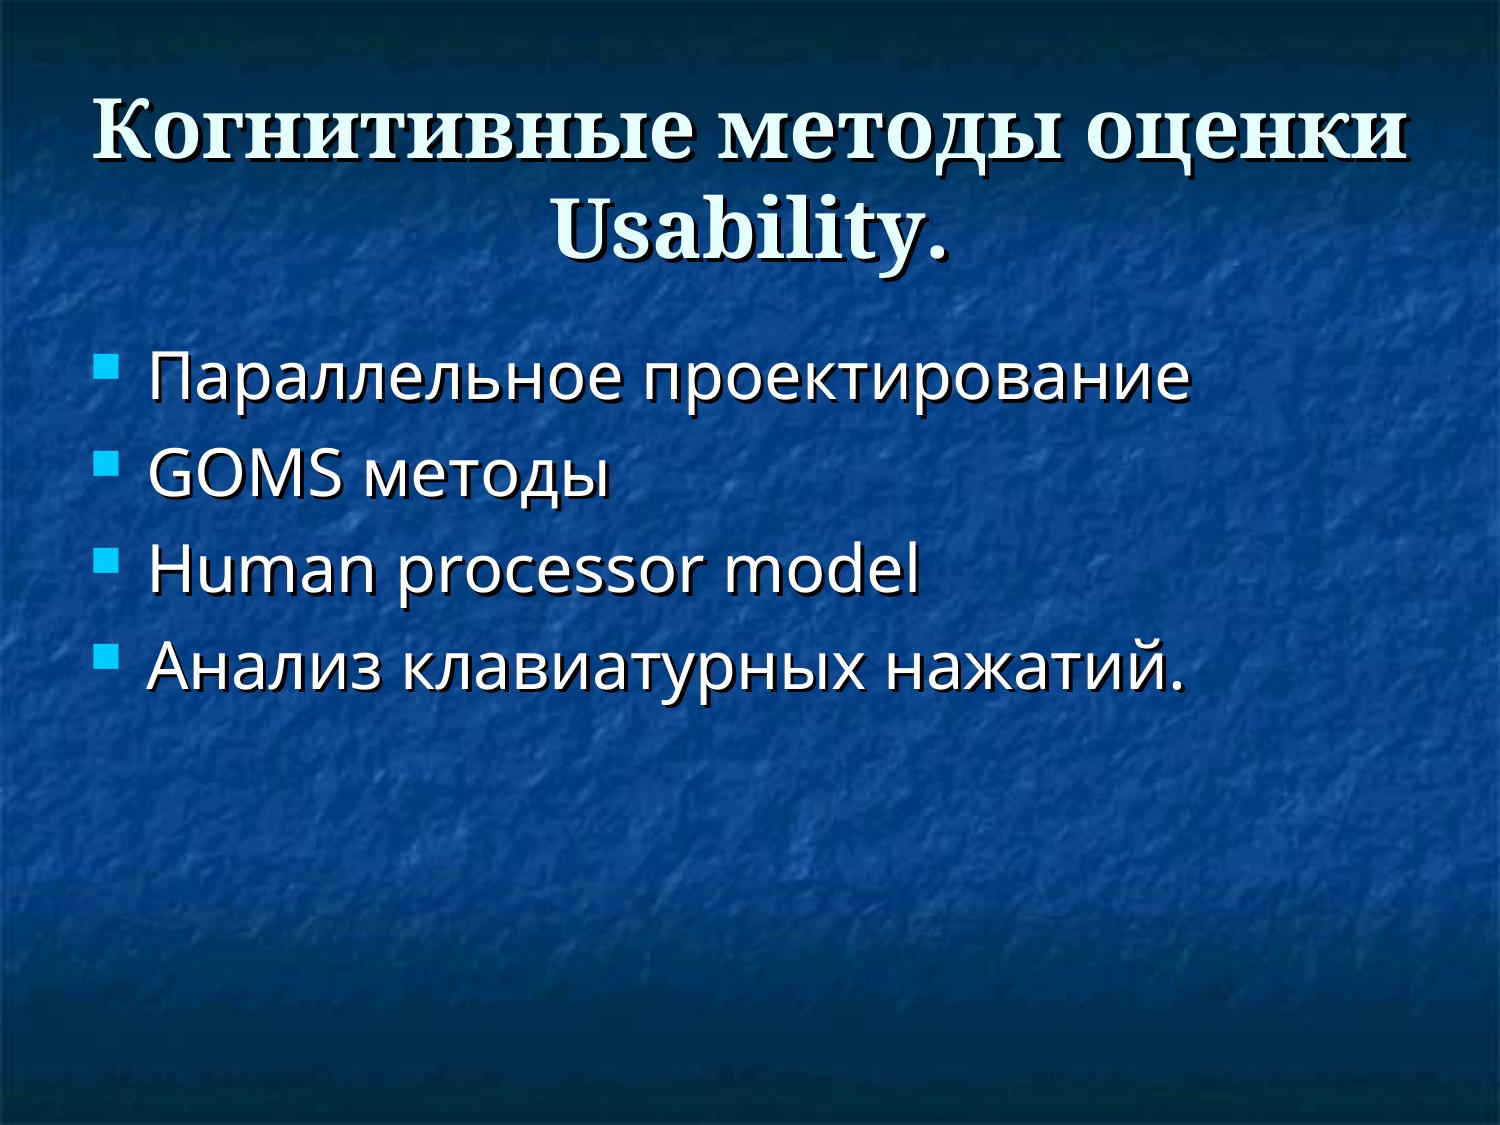

# Когнитивные методы оценки Usability.
Параллельное проектирование
GOMS методы
Human processor model
Анализ клавиатурных нажатий.